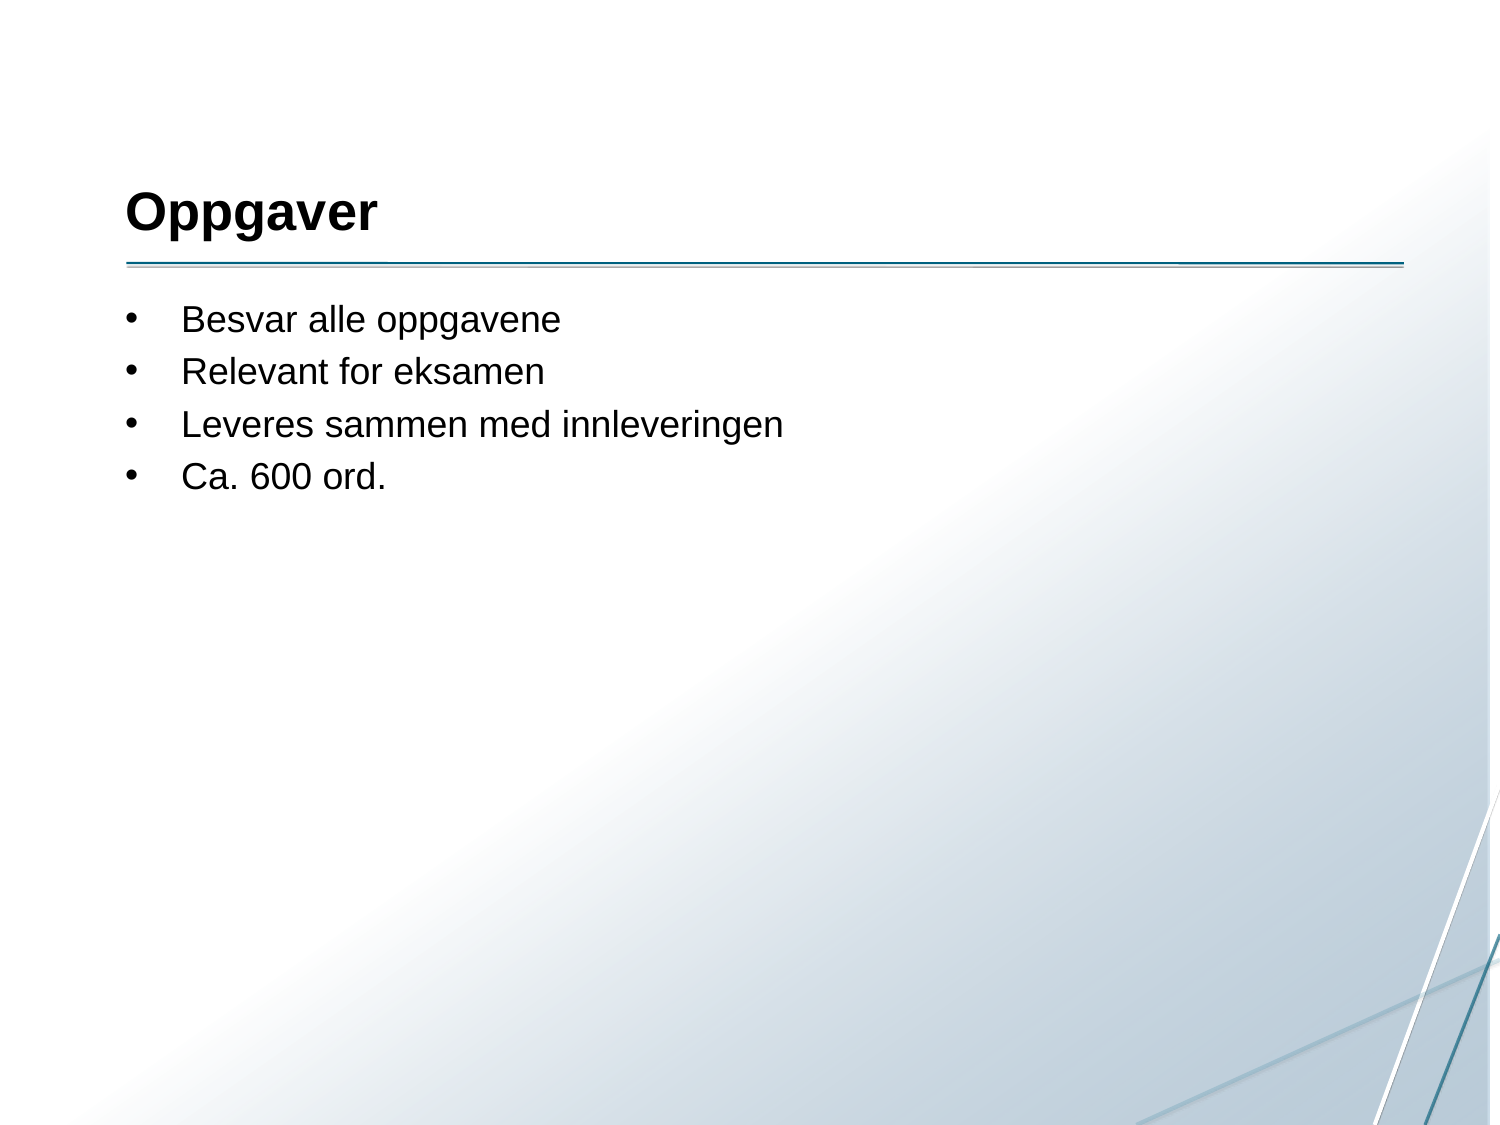

# Oppgaver
Besvar alle oppgavene
Relevant for eksamen
Leveres sammen med innleveringen
Ca. 600 ord.